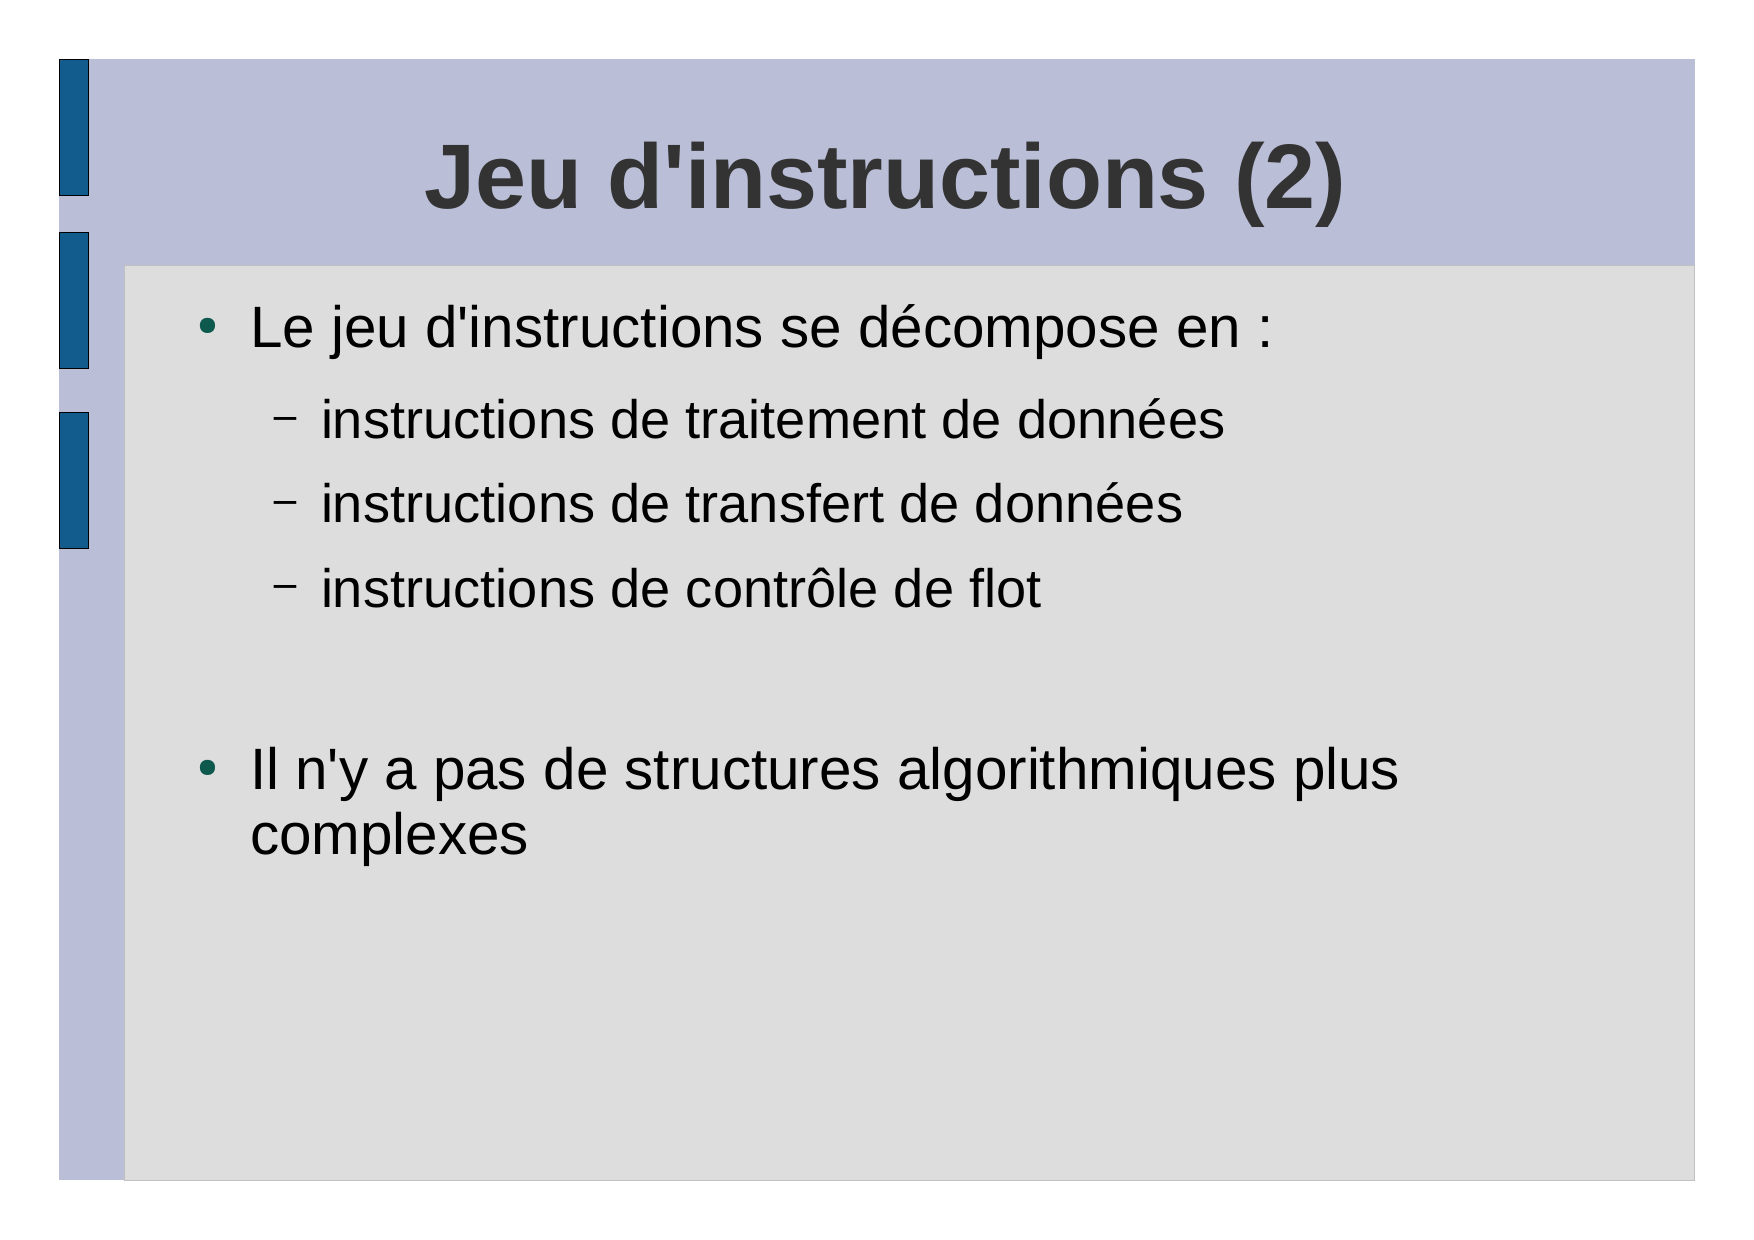

# Jeu d'instructions (2)
Le jeu d'instructions se décompose en :
instructions de traitement de données
instructions de transfert de données
instructions de contrôle de flot
Il n'y a pas de structures algorithmiques plus complexes